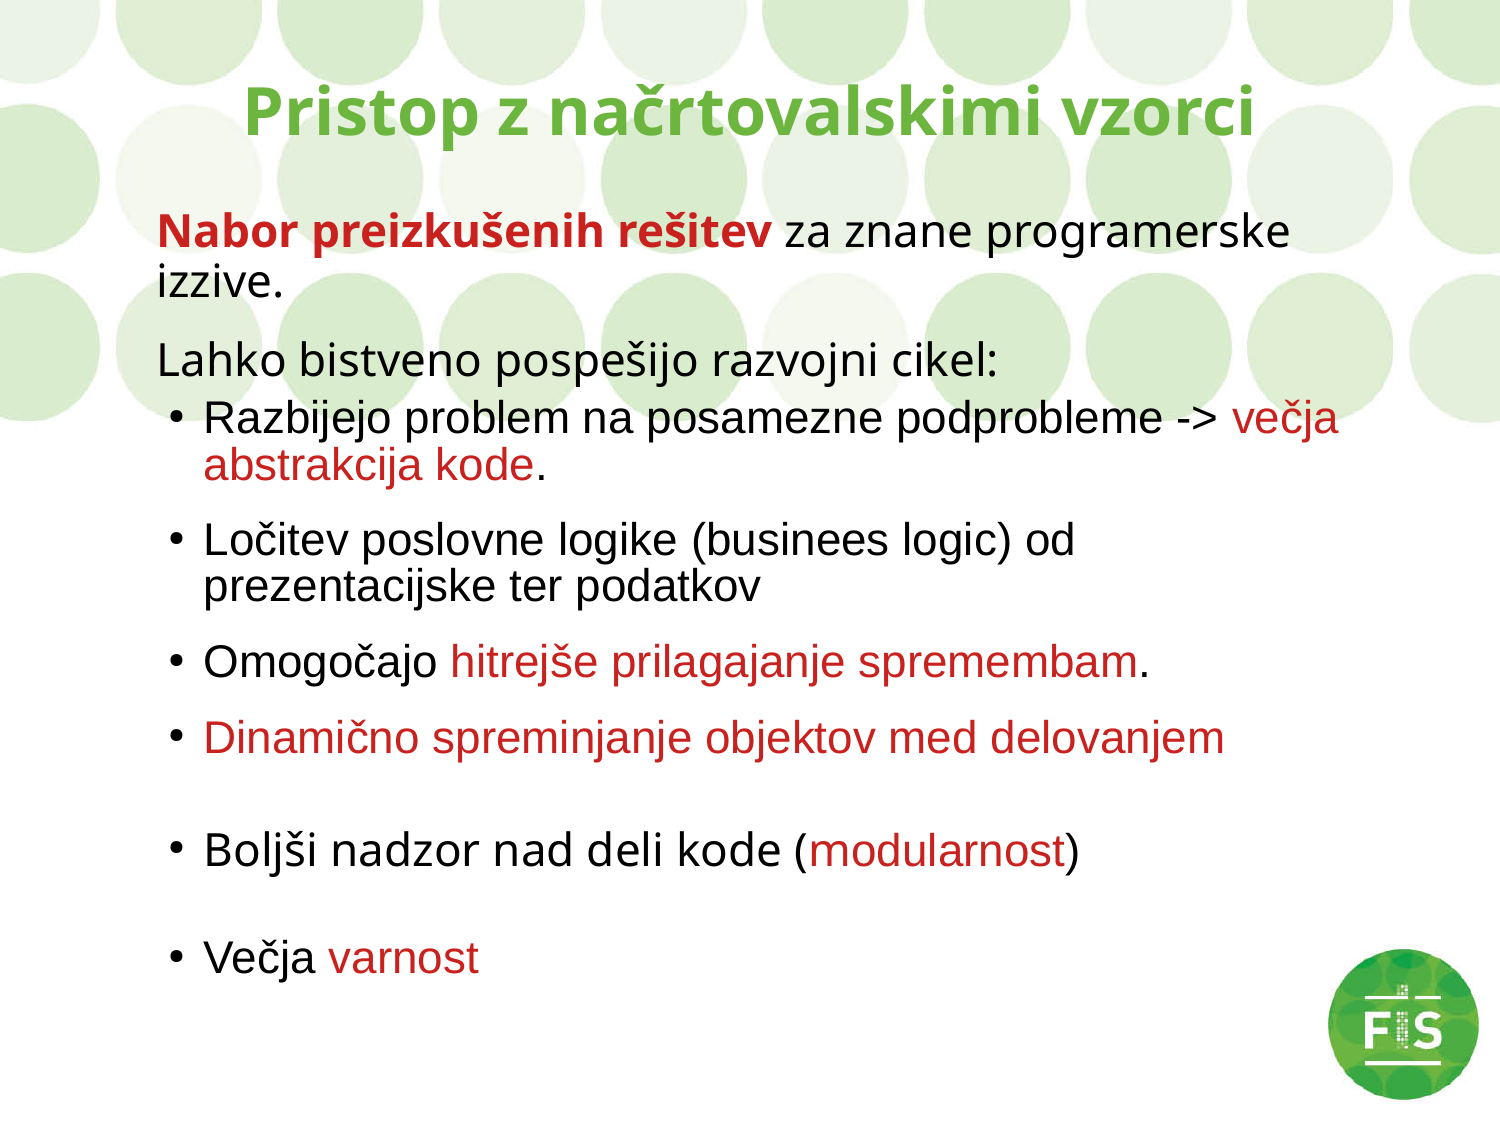

# Pristop z načrtovalskimi vzorci
Nabor preizkušenih rešitev za znane programerske izzive.
Lahko bistveno pospešijo razvojni cikel:
Razbijejo problem na posamezne podprobleme -> večja abstrakcija kode.
Ločitev poslovne logike (businees logic) od prezentacijske ter podatkov
Omogočajo hitrejše prilagajanje spremembam.
Dinamično spreminjanje objektov med delovanjem
Boljši nadzor nad deli kode (modularnost)
Večja varnost